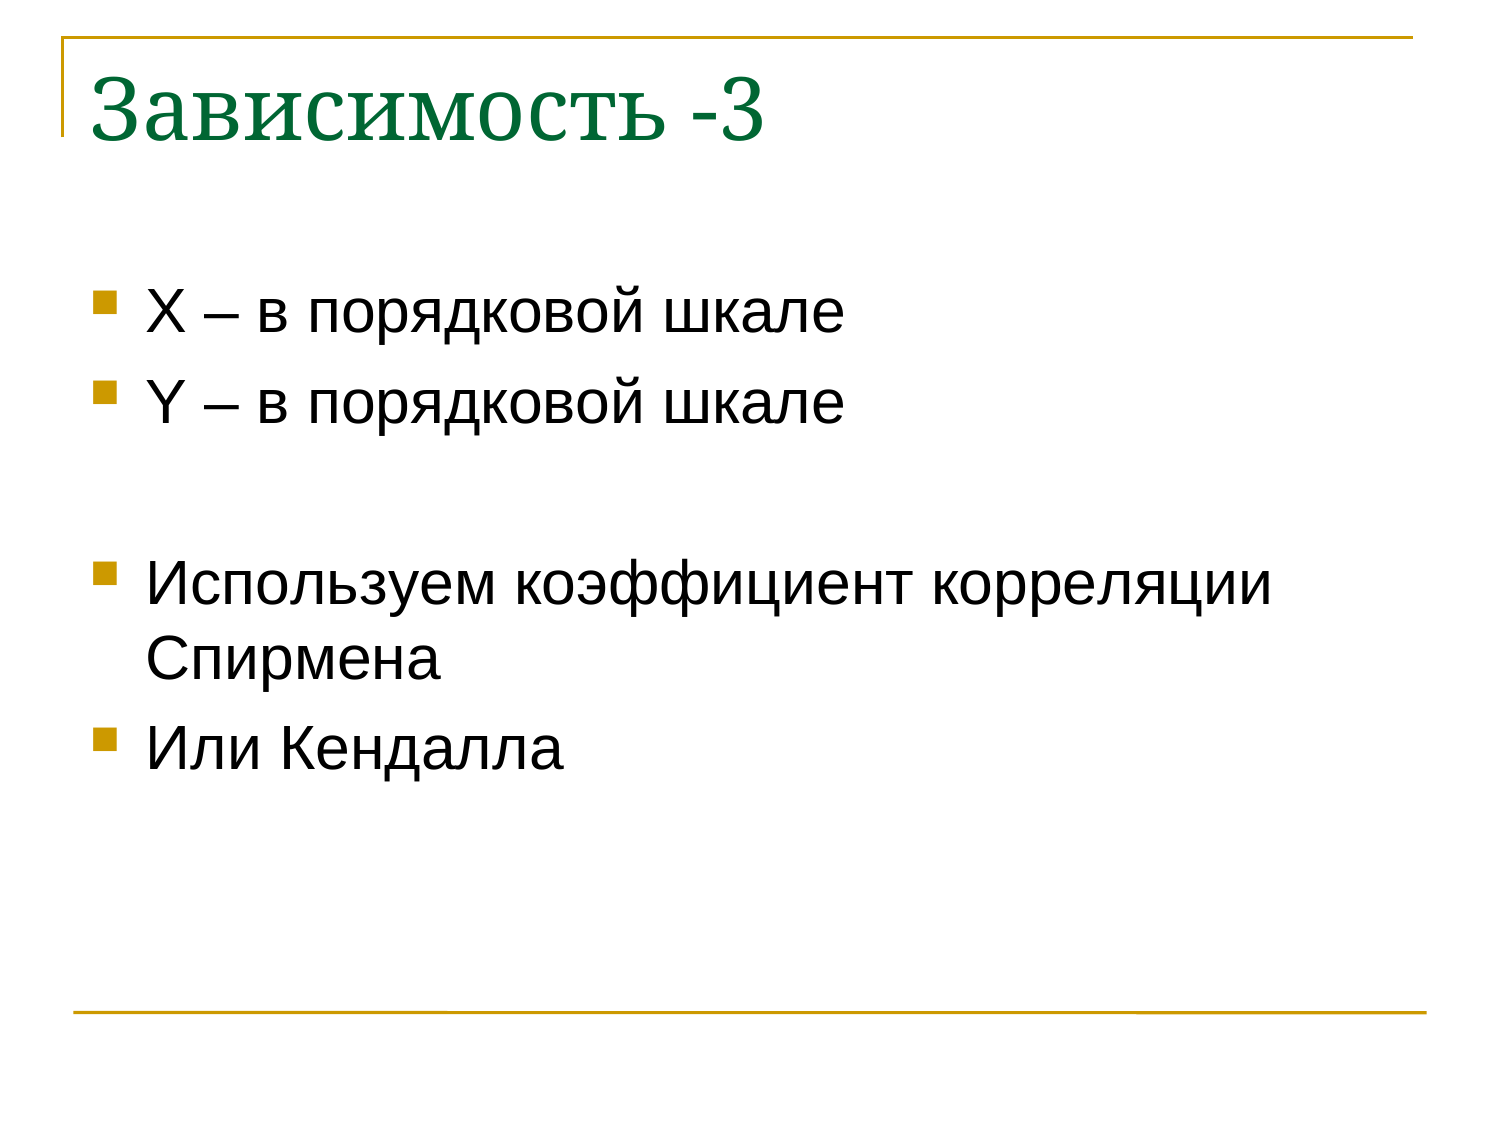

# Зависимость -3
X – в порядковой шкале
Y – в порядковой шкале
Используем коэффициент корреляции Спирмена
Или Кендалла